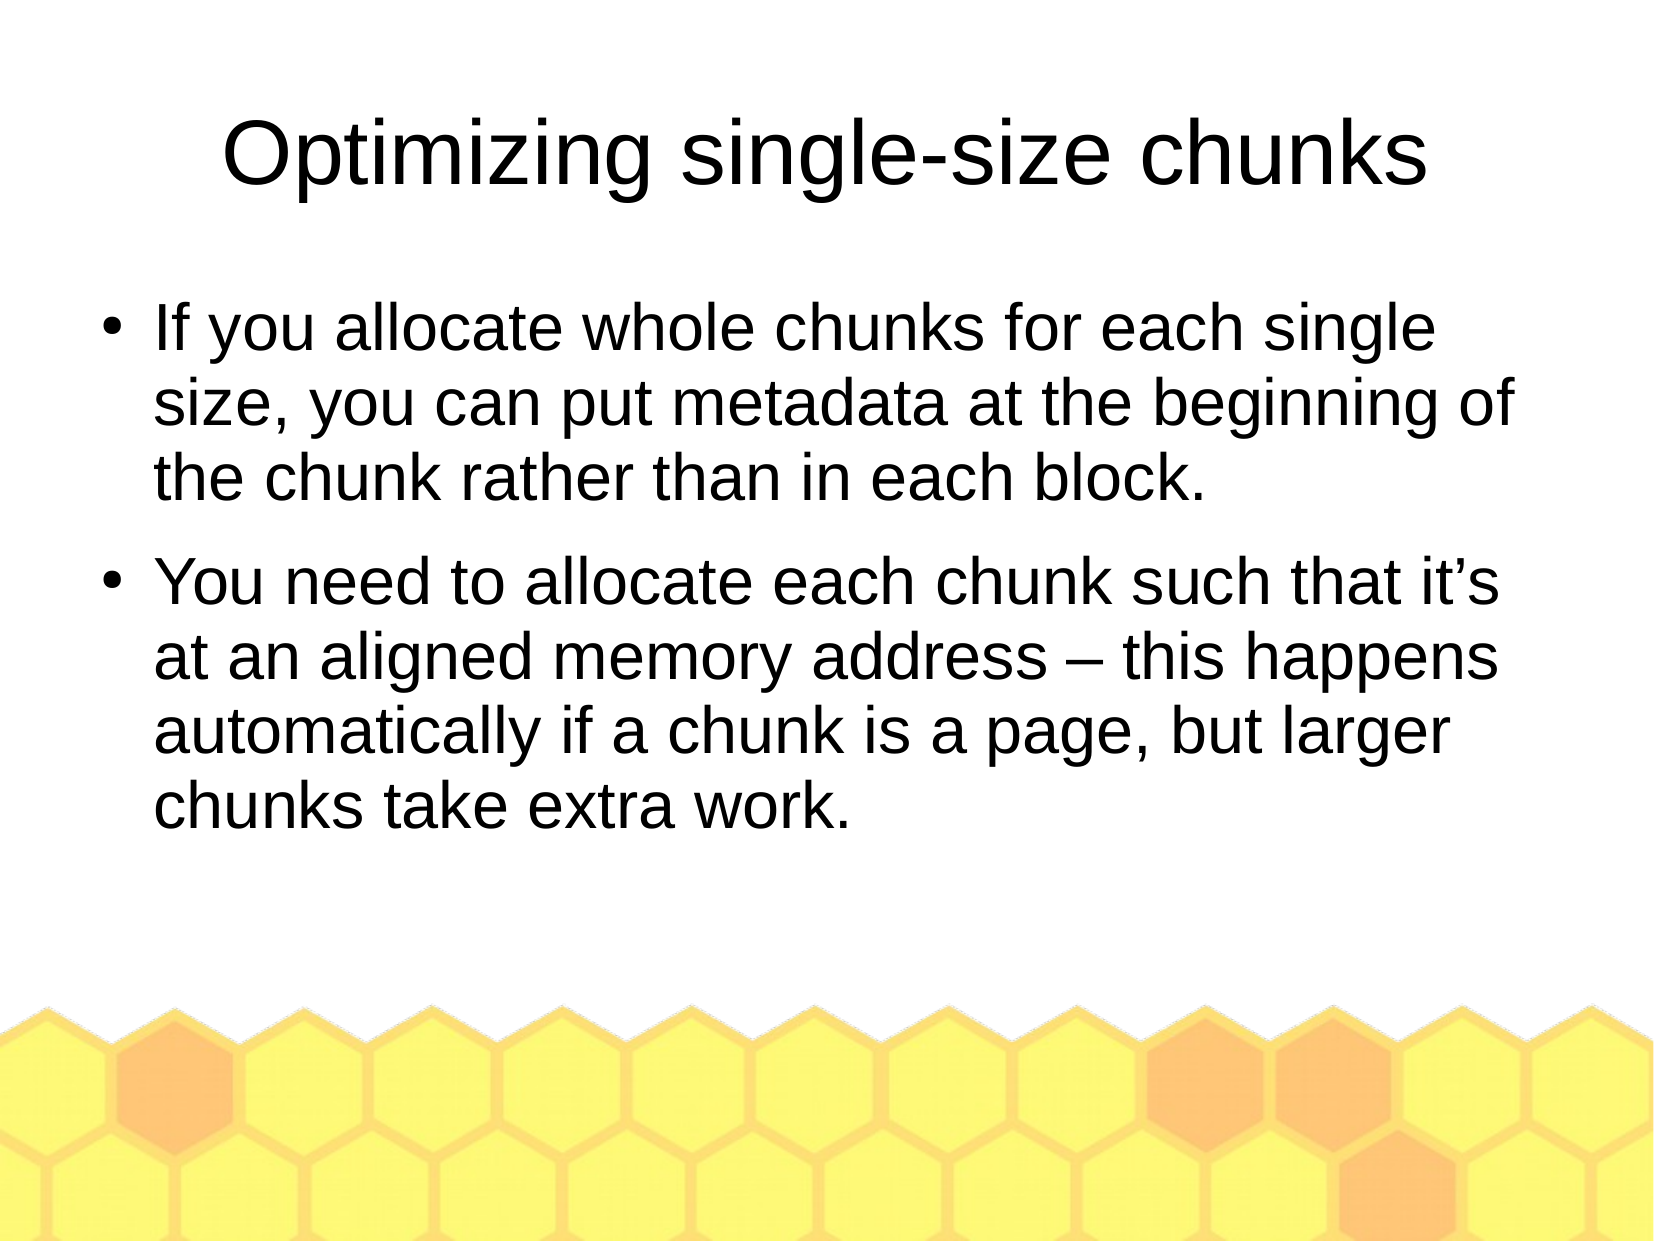

# Optimizing single-size chunks
If you allocate whole chunks for each single size, you can put metadata at the beginning of the chunk rather than in each block.
You need to allocate each chunk such that it’s at an aligned memory address – this happens automatically if a chunk is a page, but larger chunks take extra work.